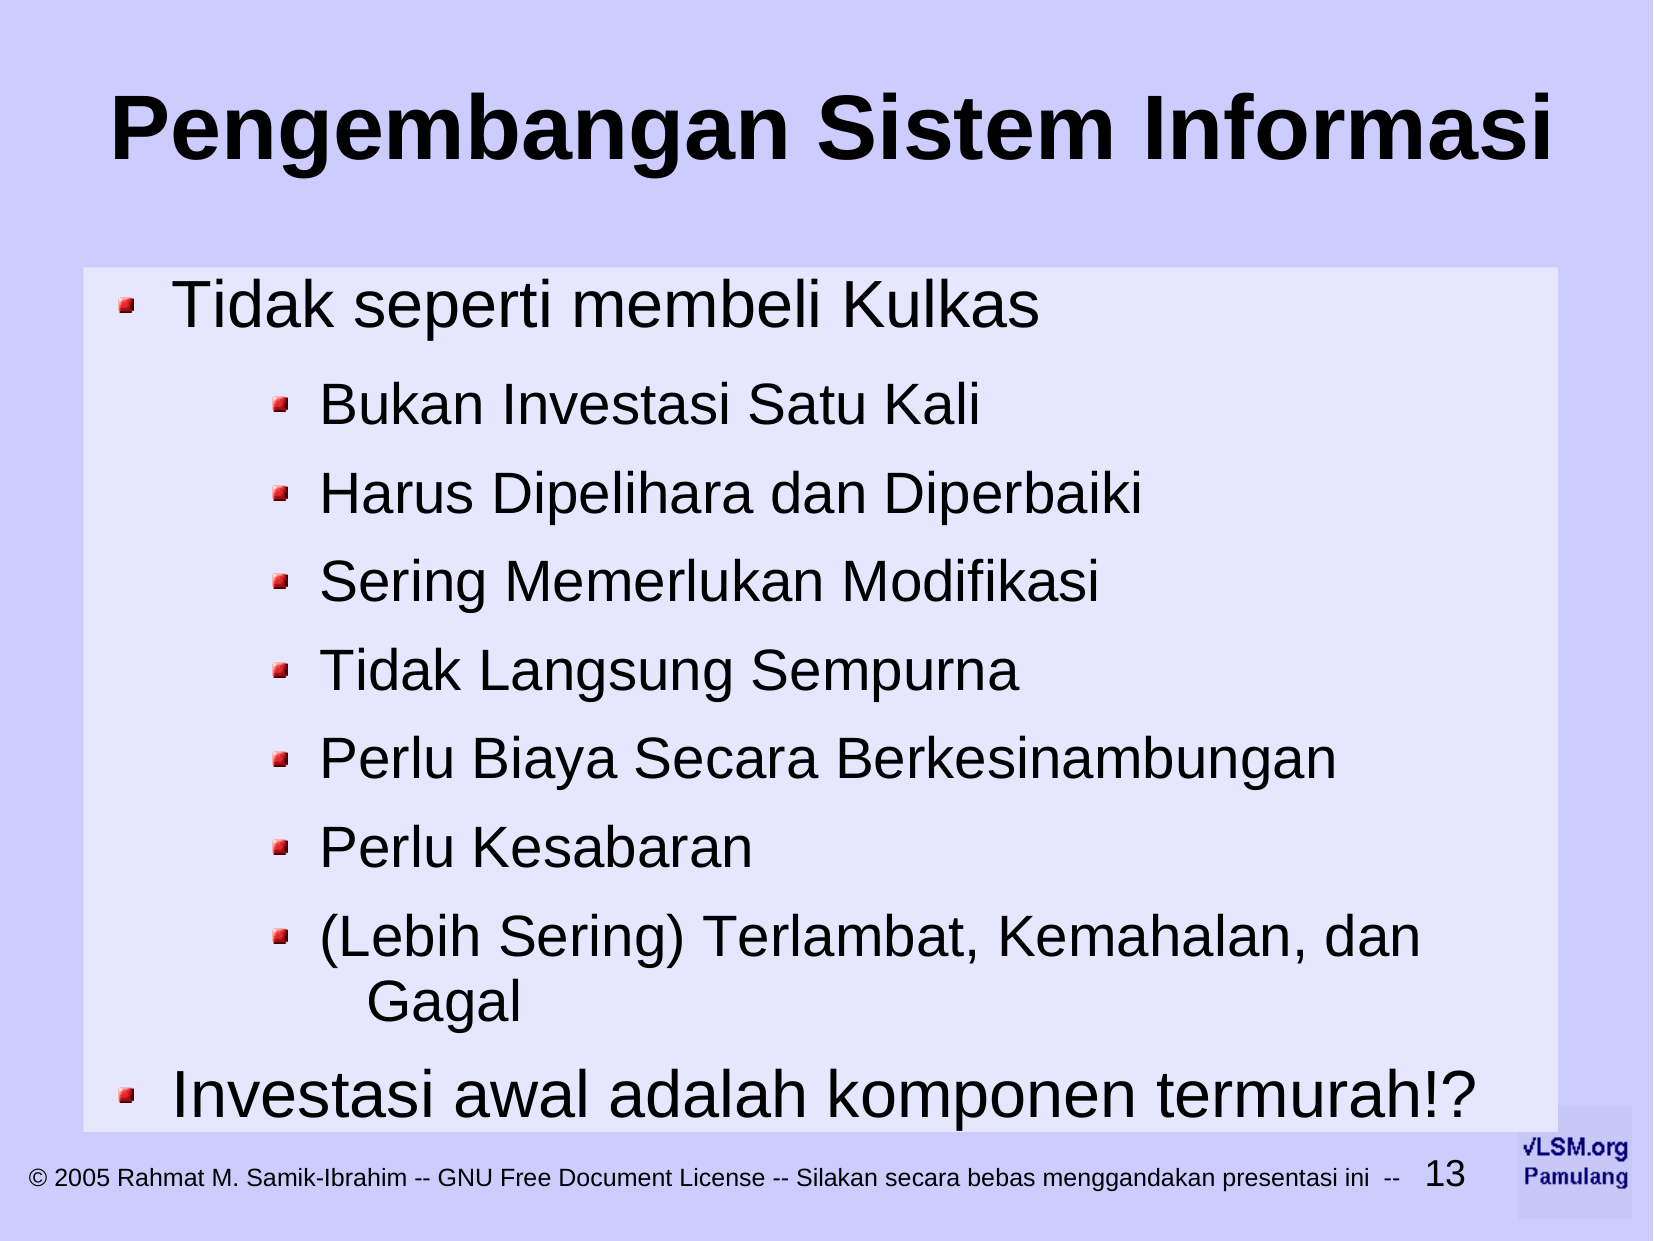

# Pengembangan Sistem Informasi
Tidak seperti membeli Kulkas
Bukan Investasi Satu Kali
Harus Dipelihara dan Diperbaiki
Sering Memerlukan Modifikasi
Tidak Langsung Sempurna
Perlu Biaya Secara Berkesinambungan
Perlu Kesabaran
(Lebih Sering) Terlambat, Kemahalan, dan Gagal
Investasi awal adalah komponen termurah!?